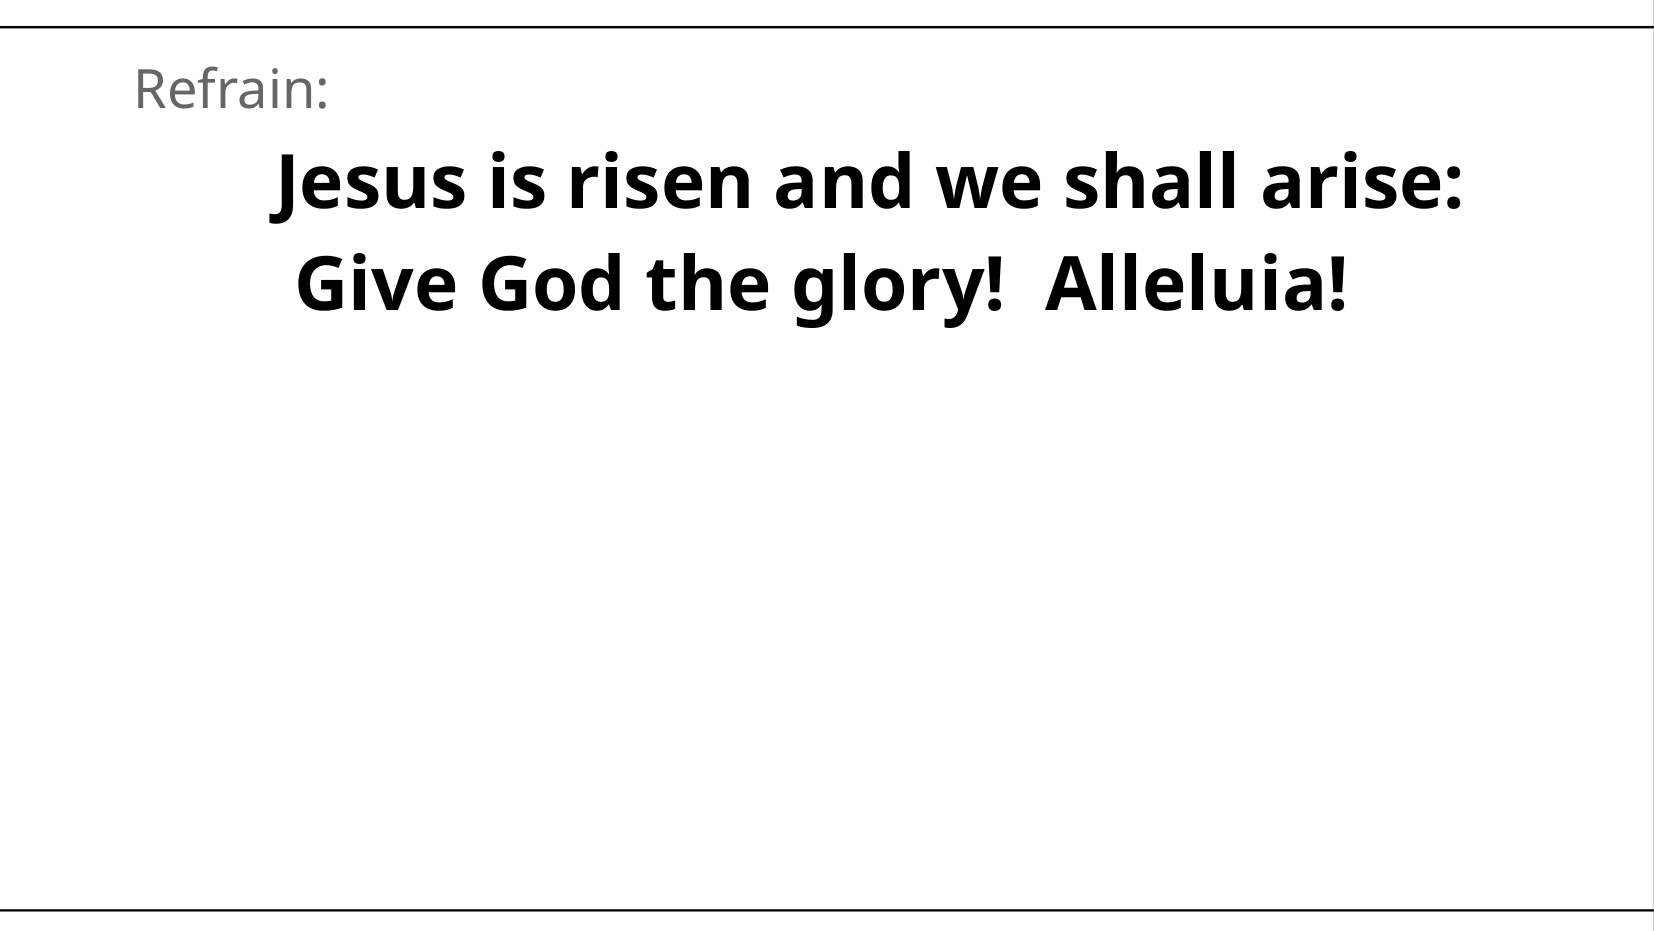

Refrain:
 Jesus is risen and we shall arise:
 Give God the glory! Alleluia!